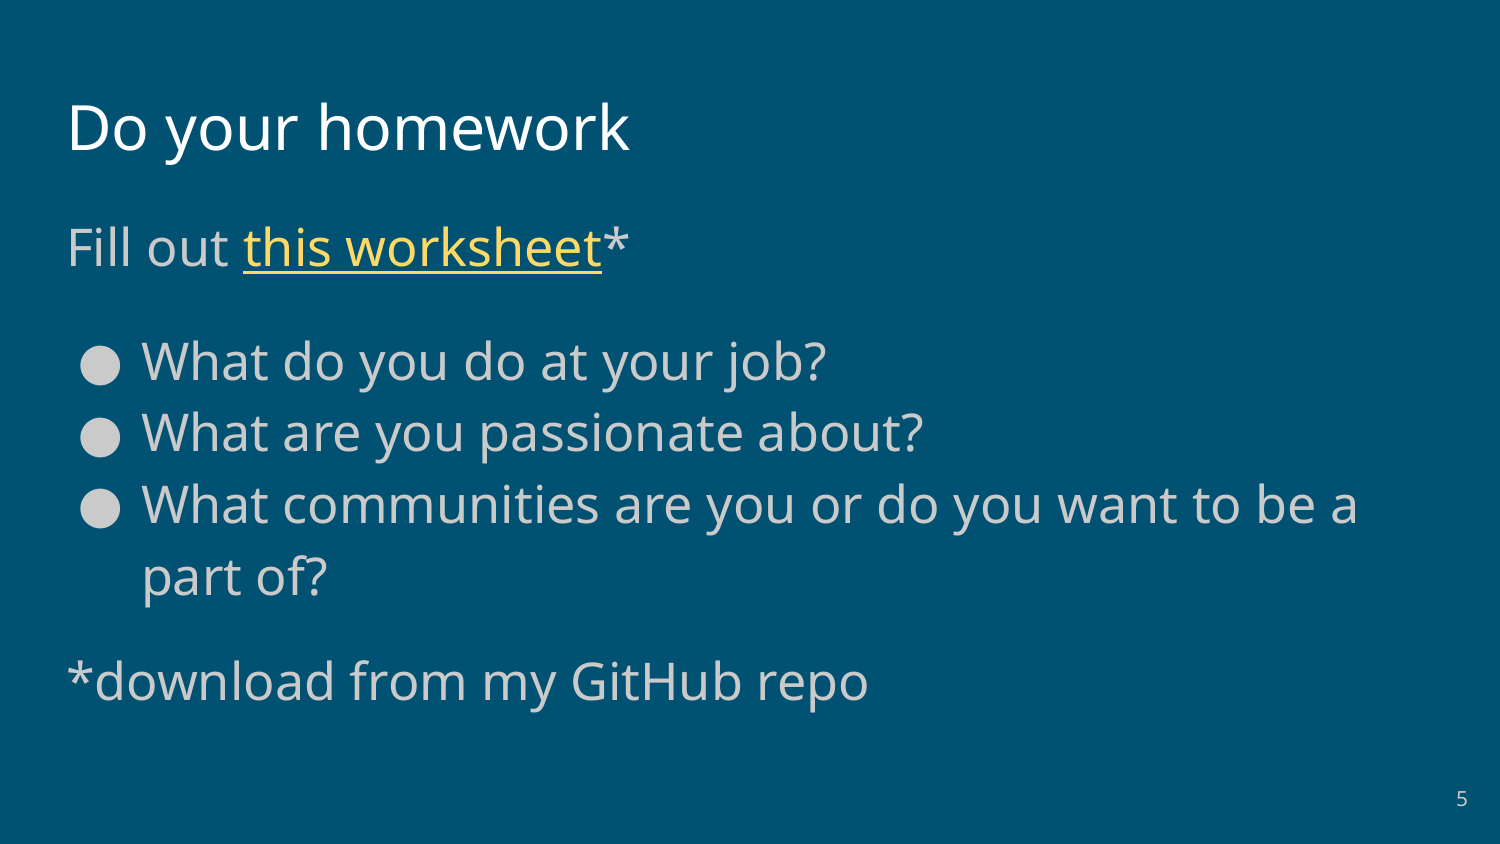

# Do your homework
Fill out this worksheet*
What do you do at your job?
What are you passionate about?
What communities are you or do you want to be a part of?
*download from my GitHub repo